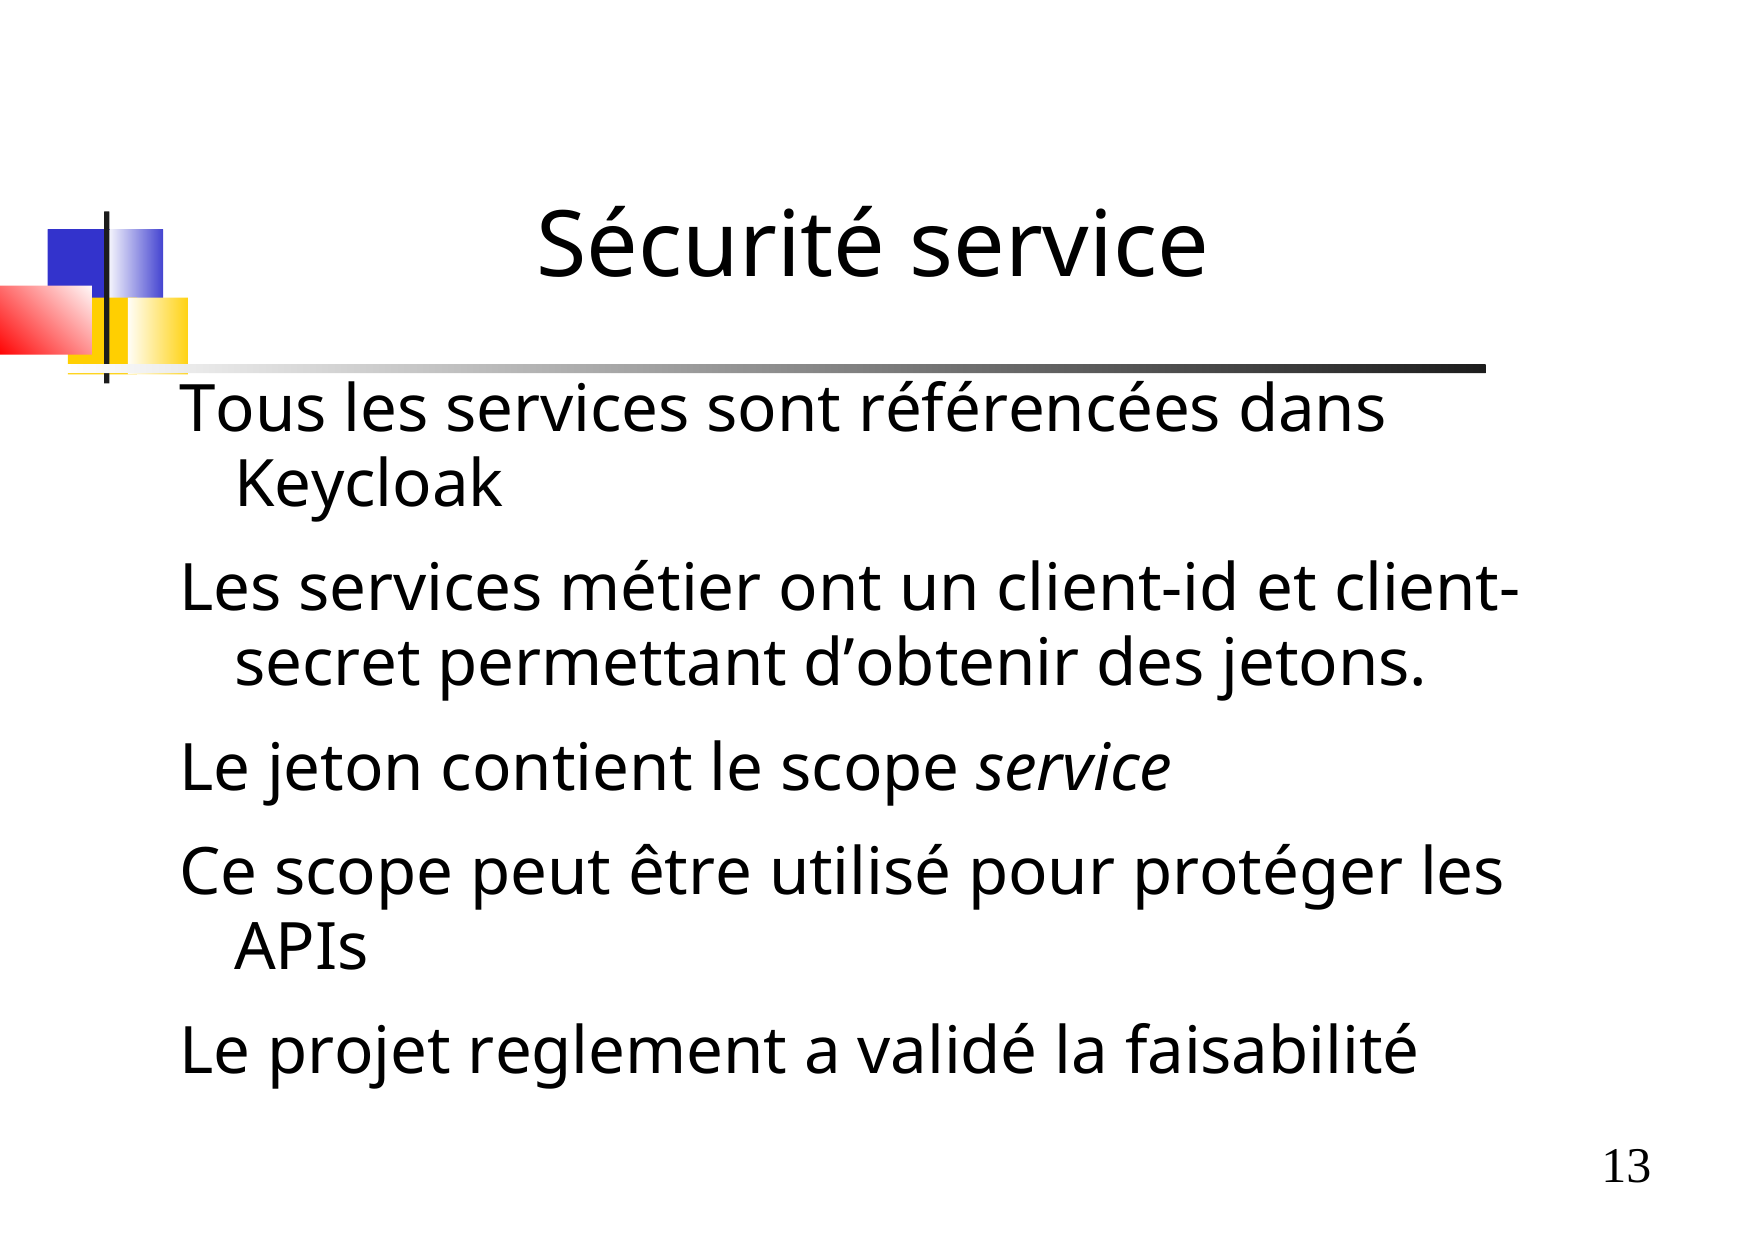

# Sécurité service
Tous les services sont référencées dans Keycloak
Les services métier ont un client-id et client-secret permettant d’obtenir des jetons.
Le jeton contient le scope service
Ce scope peut être utilisé pour protéger les APIs
Le projet reglement a validé la faisabilité